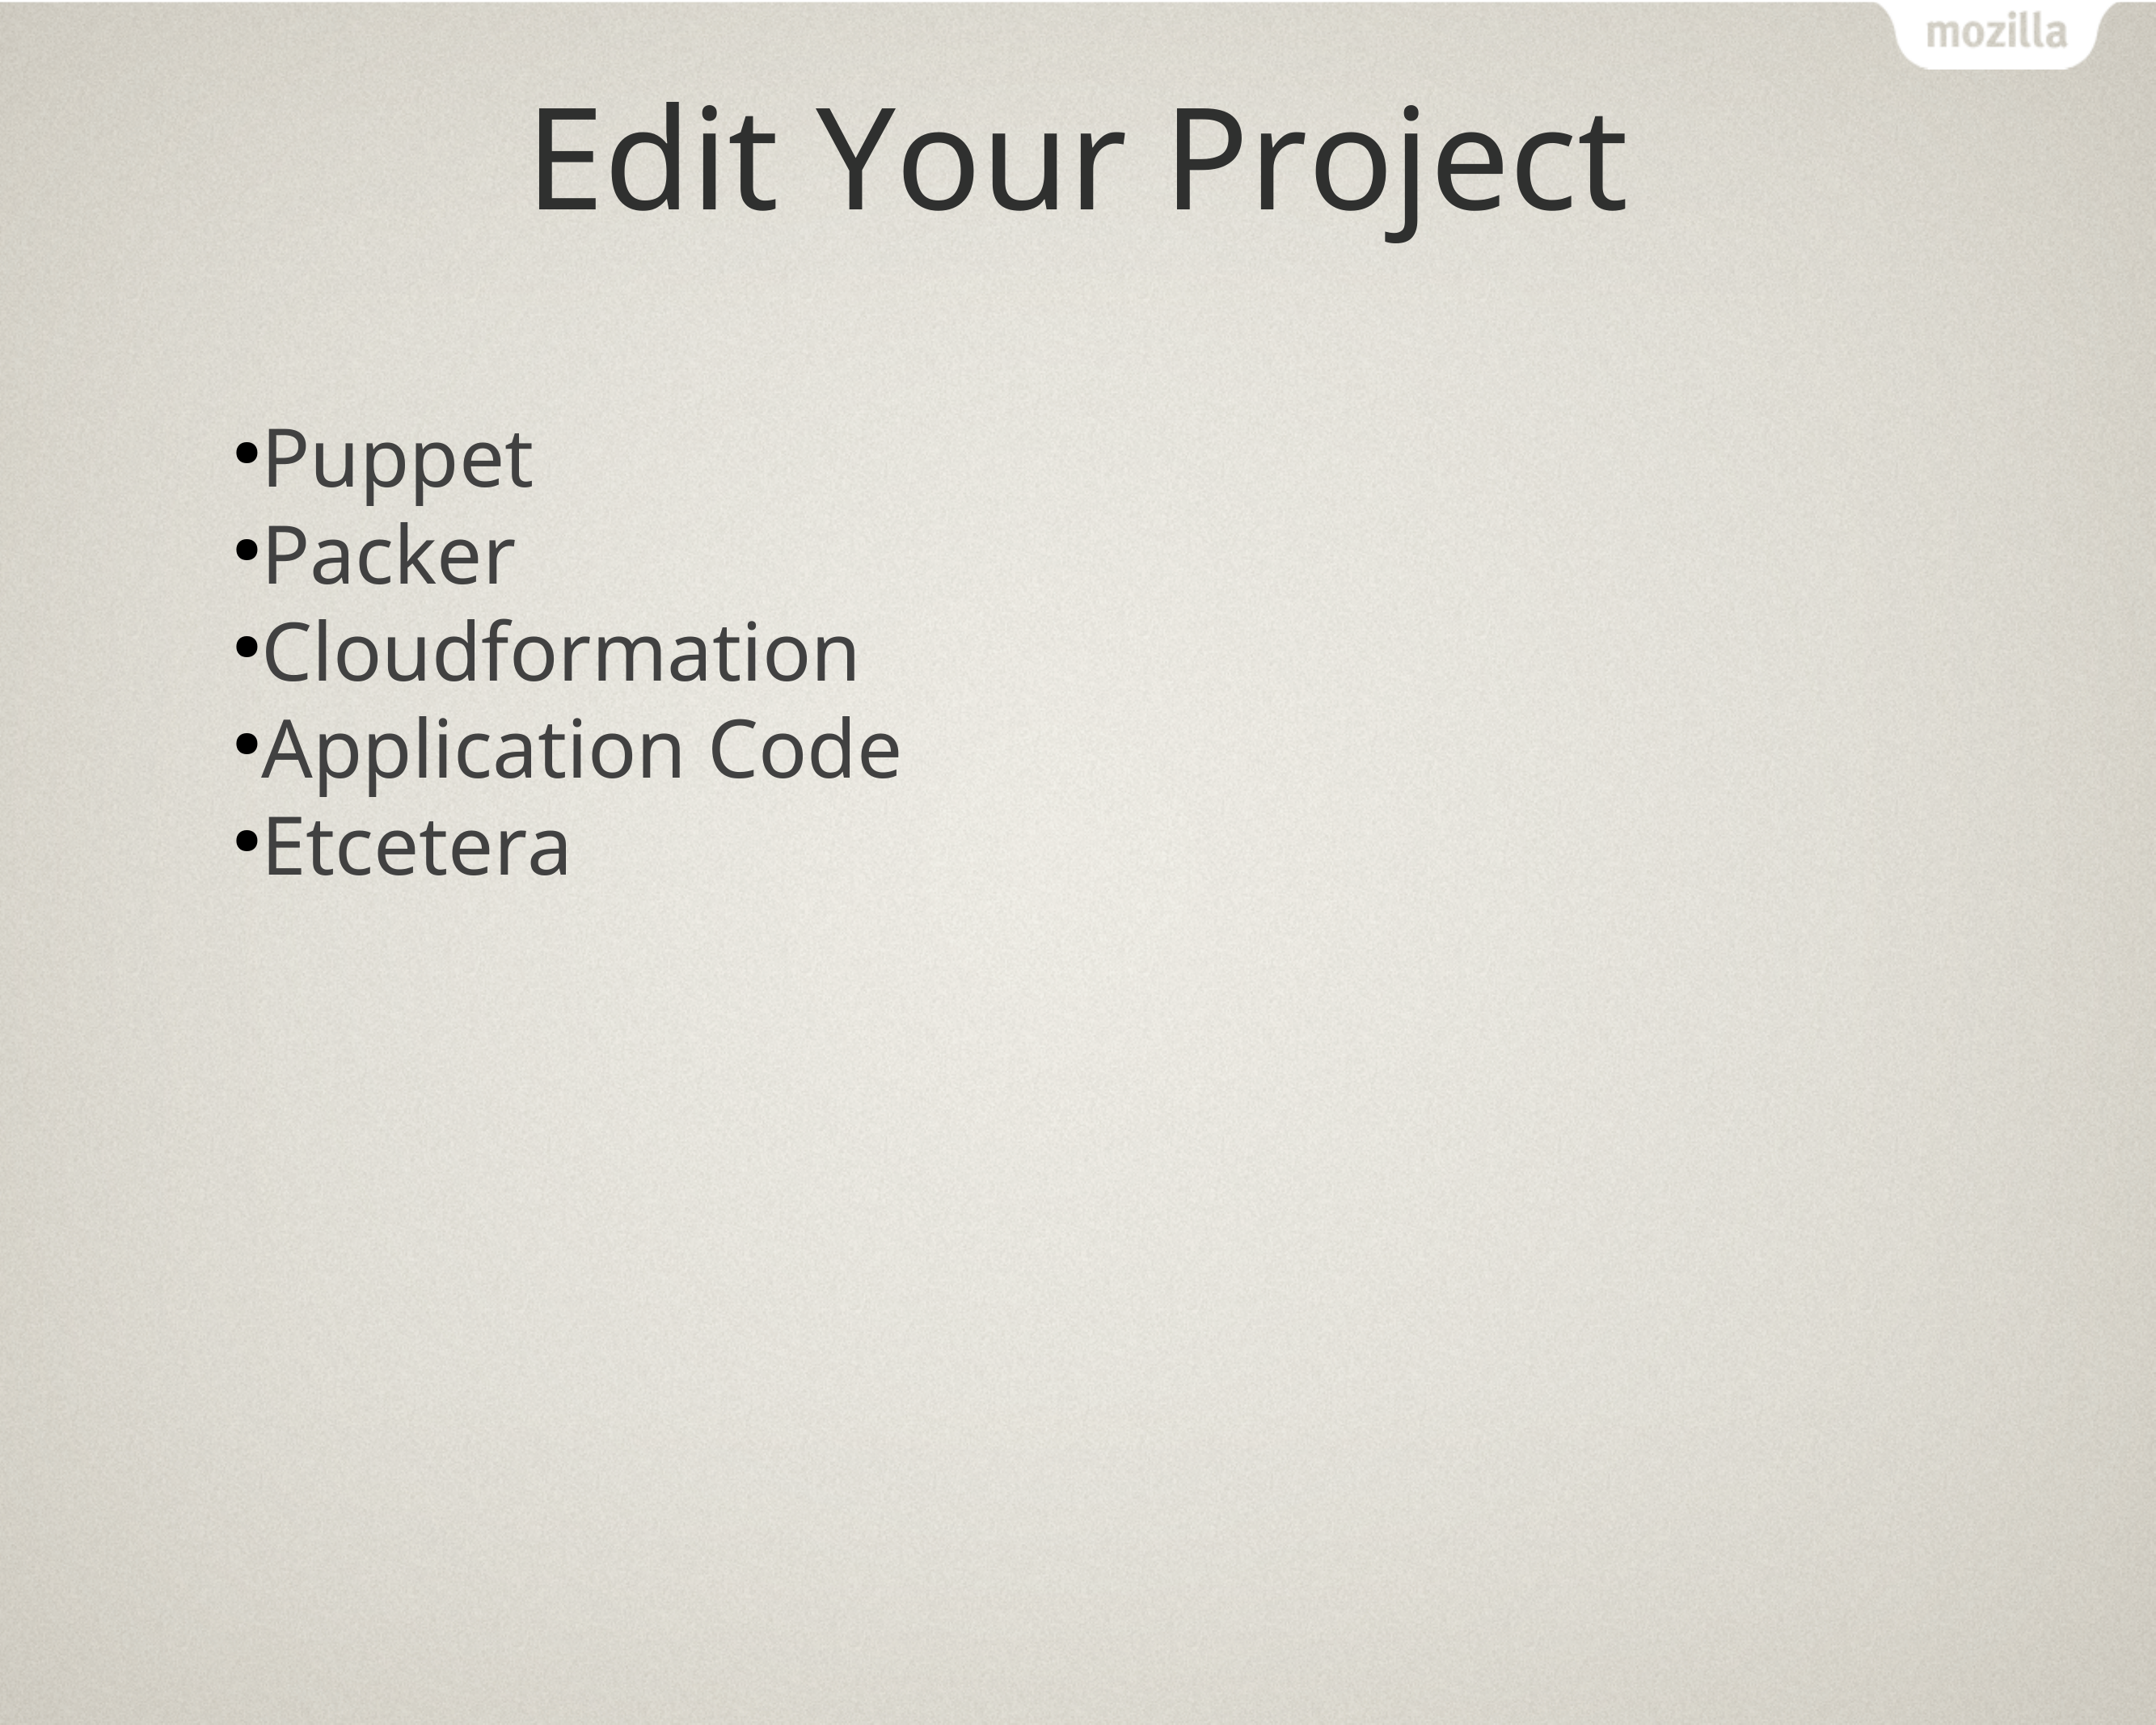

# Edit Your Project
Puppet
Packer
Cloudformation
Application Code
Etcetera